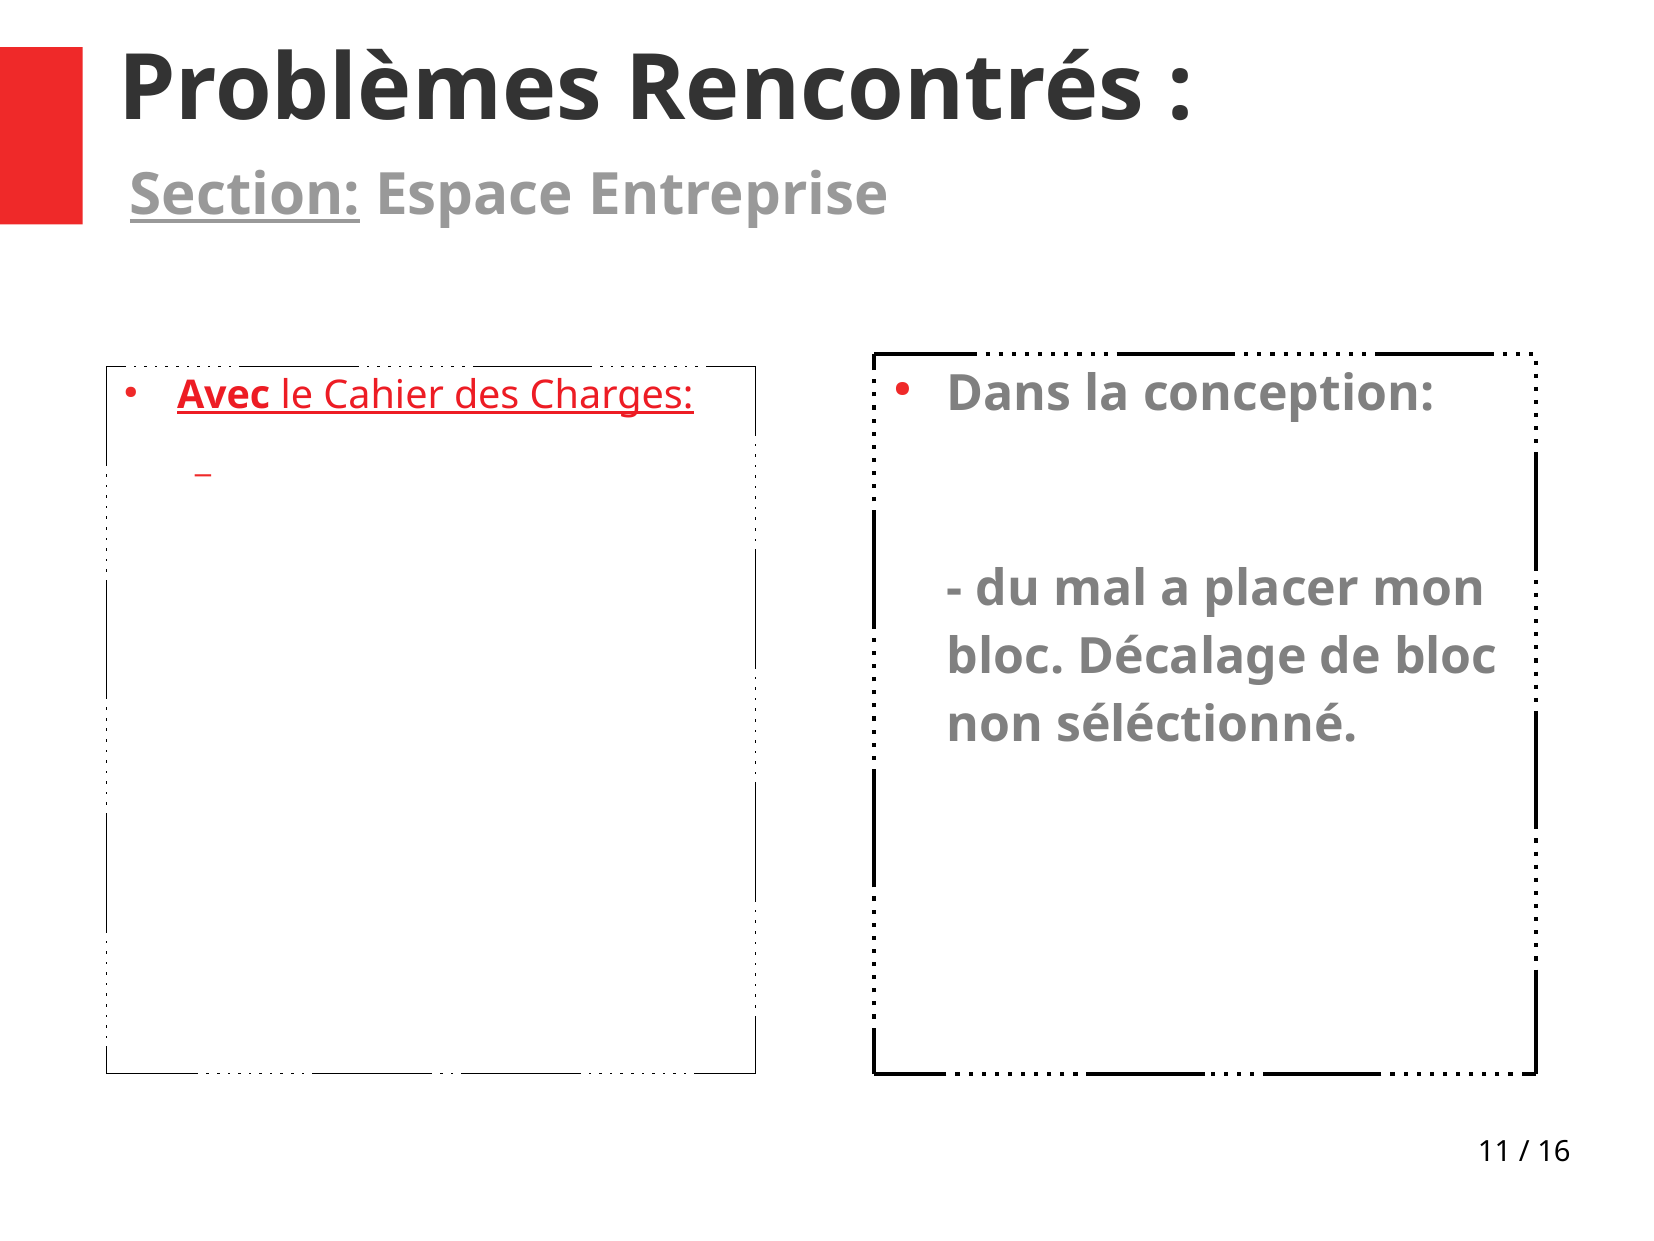

# Problèmes Rencontrés :
Section: Espace Entreprise
Dans la conception:
- du mal a placer mon bloc. Décalage de bloc non séléctionné.
Avec le Cahier des Charges:
11